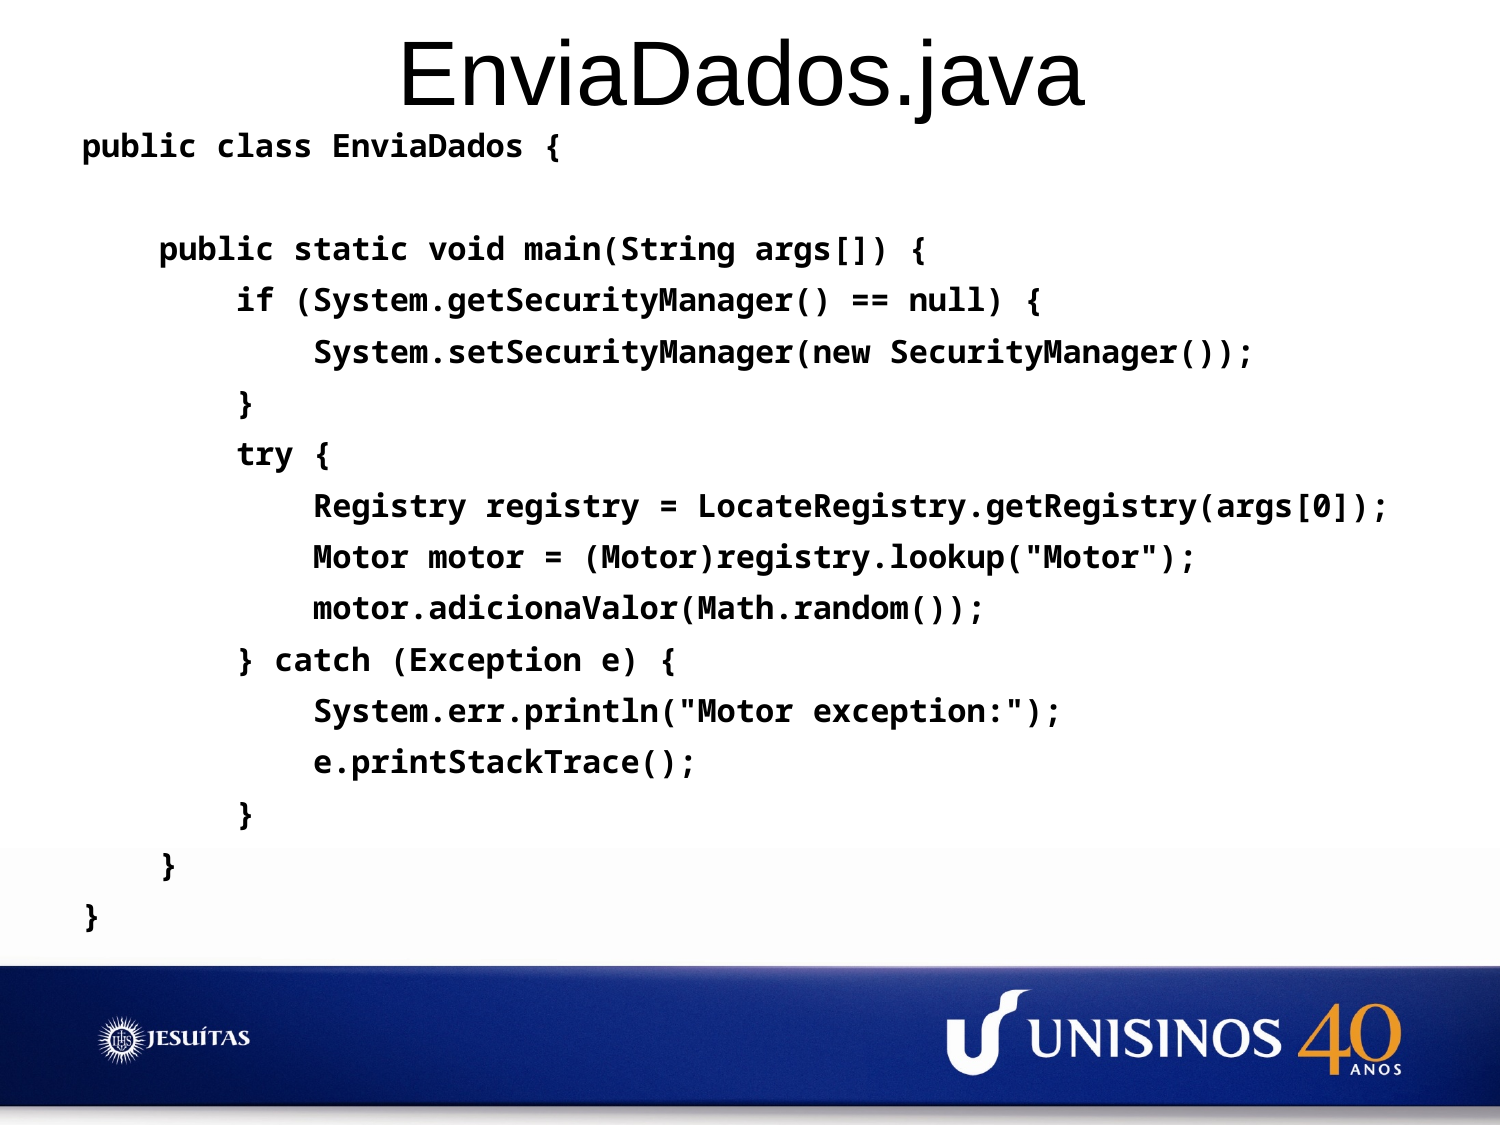

# EnviaDados.java
public class EnviaDados {
 public static void main(String args[]) {
 if (System.getSecurityManager() == null) {
 System.setSecurityManager(new SecurityManager());
 }
 try {
 Registry registry = LocateRegistry.getRegistry(args[0]);
 Motor motor = (Motor)registry.lookup("Motor");
 motor.adicionaValor(Math.random());
 } catch (Exception e) {
 System.err.println("Motor exception:");
 e.printStackTrace();
 }
 }
}
16